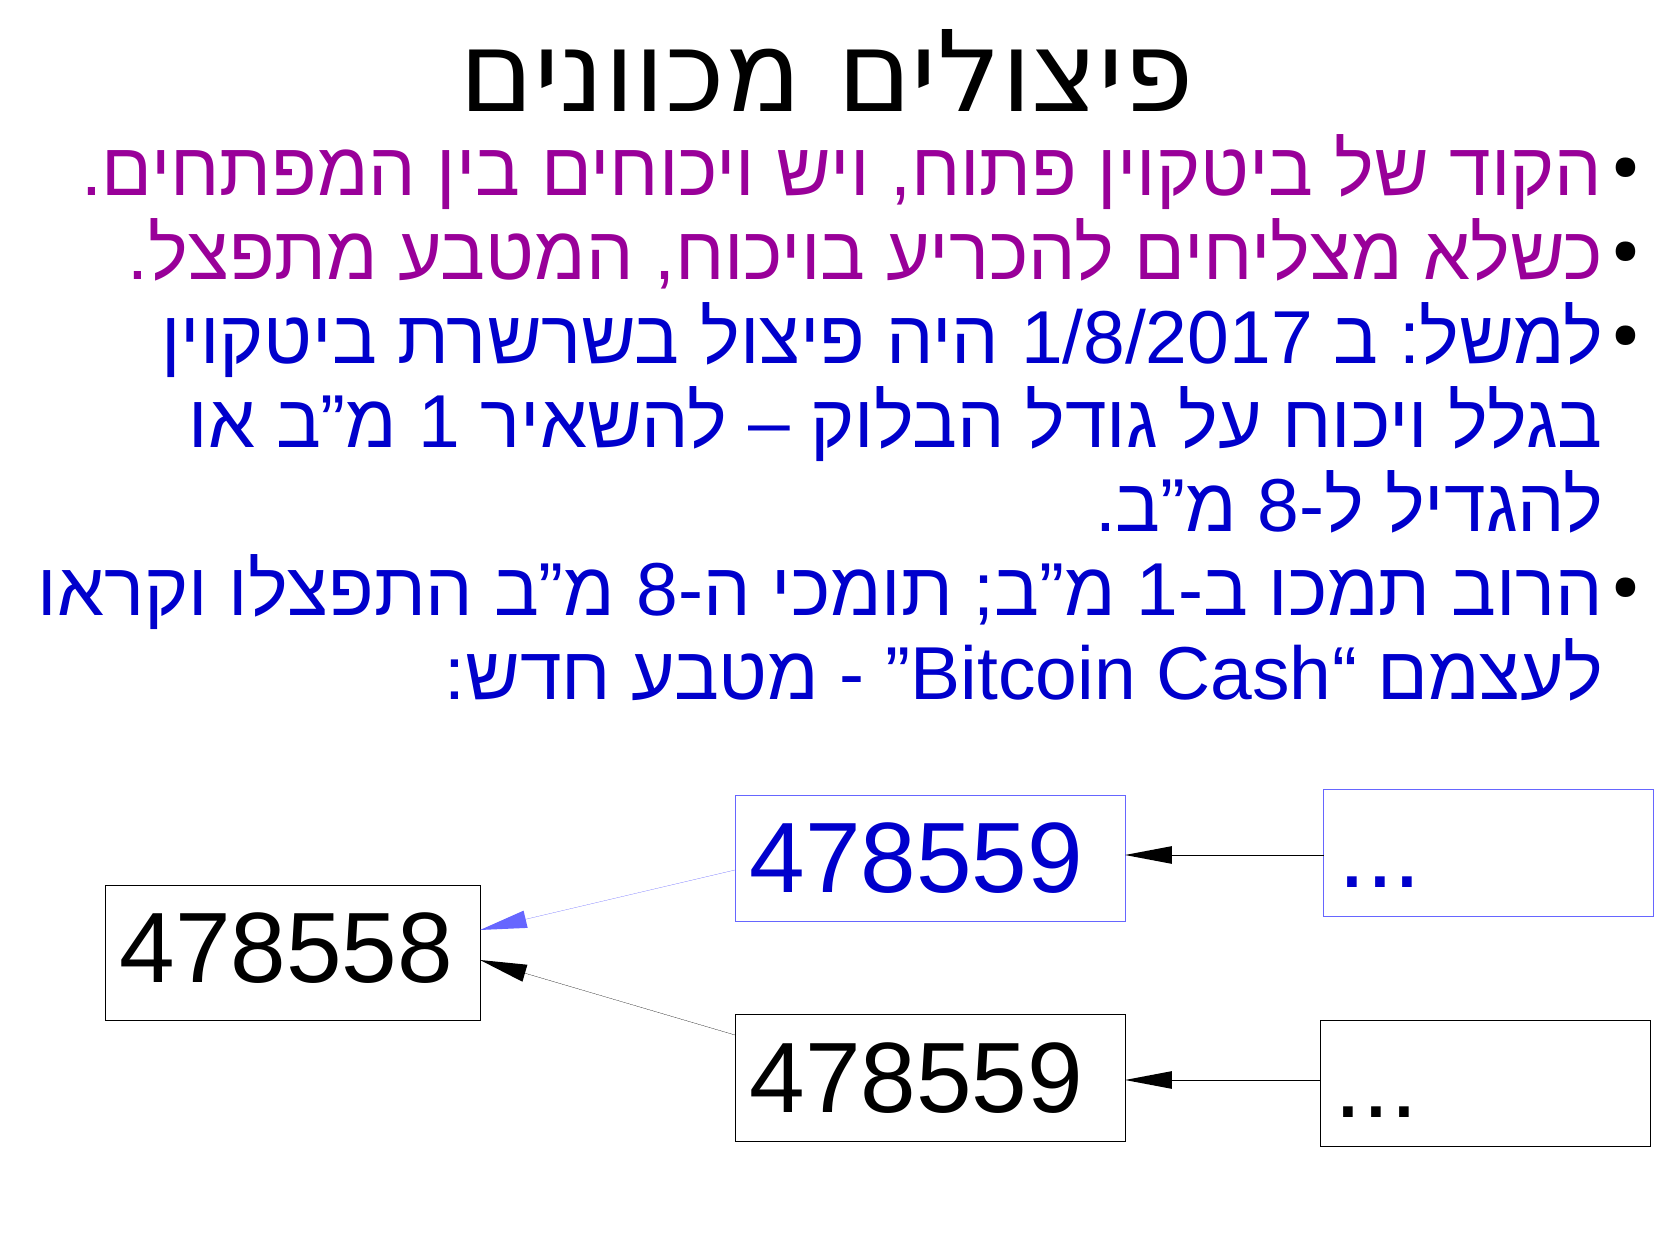

פיצולים מכוונים
הקוד של ביטקוין פתוח, ויש ויכוחים בין המפתחים.
כשלא מצליחים להכריע בויכוח, המטבע מתפצל.
למשל: ב 1/8/2017 היה פיצול בשרשרת ביטקוין בגלל ויכוח על גודל הבלוק – להשאיר 1 מ”ב או להגדיל ל-8 מ”ב.
הרוב תמכו ב-1 מ”ב; תומכי ה-8 מ”ב התפצלו וקראו לעצמם “Bitcoin Cash” - מטבע חדש:
...
478559
478558
478559
...